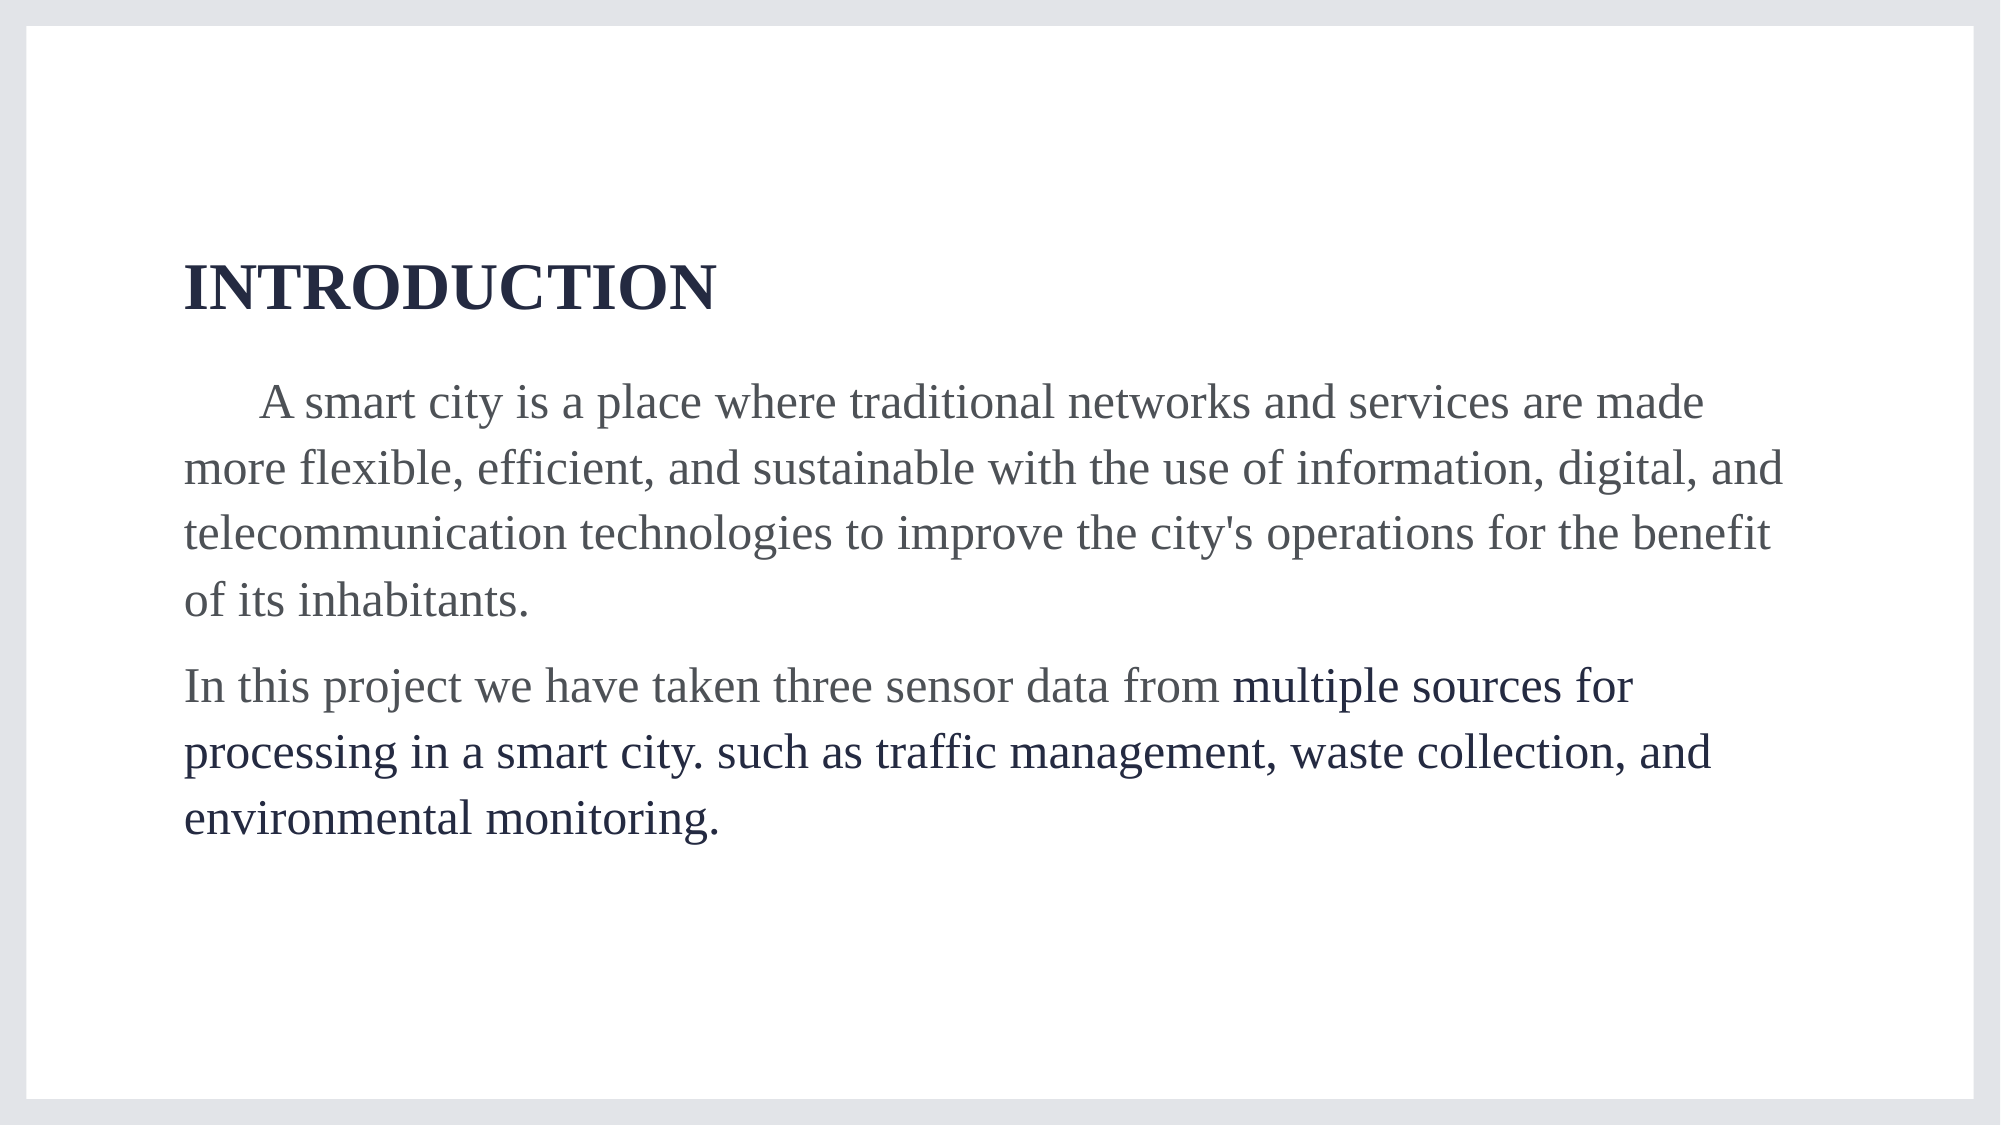

# INTRODUCTION
	A smart city is a place where traditional networks and services are made more flexible, efficient, and sustainable with the use of information, digital, and telecommunication technologies to improve the city's operations for the benefit of its inhabitants.
In this project we have taken three sensor data from multiple sources for processing in a smart city. such as traffic management, waste collection, and environmental monitoring.